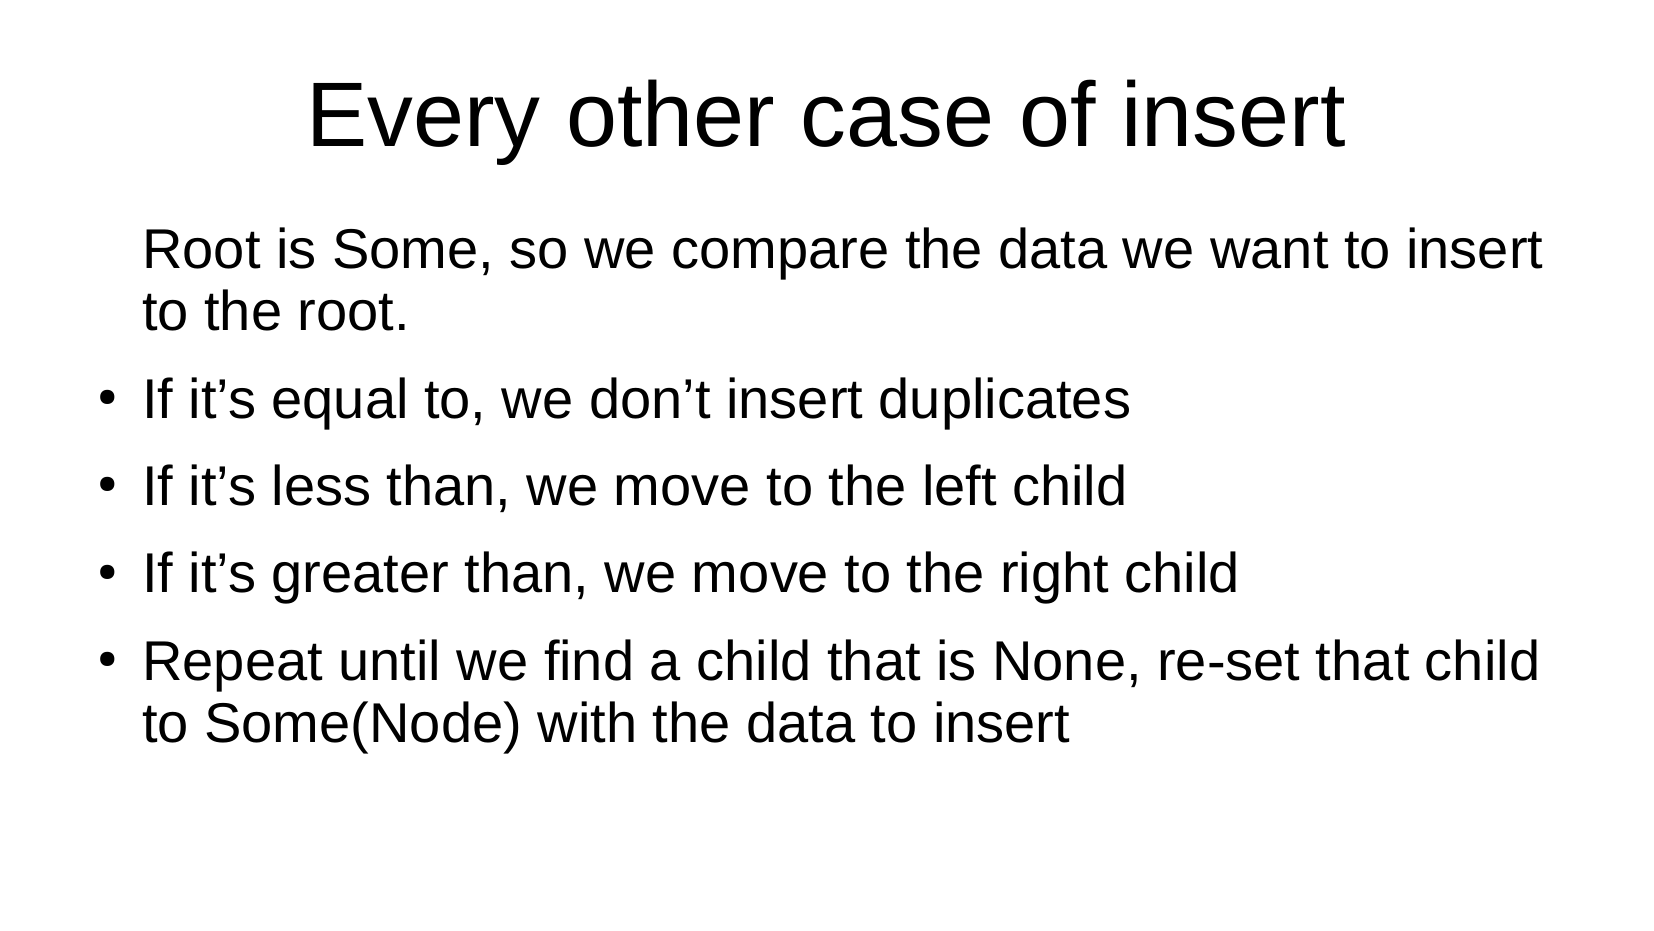

# Every other case of insert
Root is Some, so we compare the data we want to insert to the root.
If it’s equal to, we don’t insert duplicates
If it’s less than, we move to the left child
If it’s greater than, we move to the right child
Repeat until we find a child that is None, re-set that child to Some(Node) with the data to insert